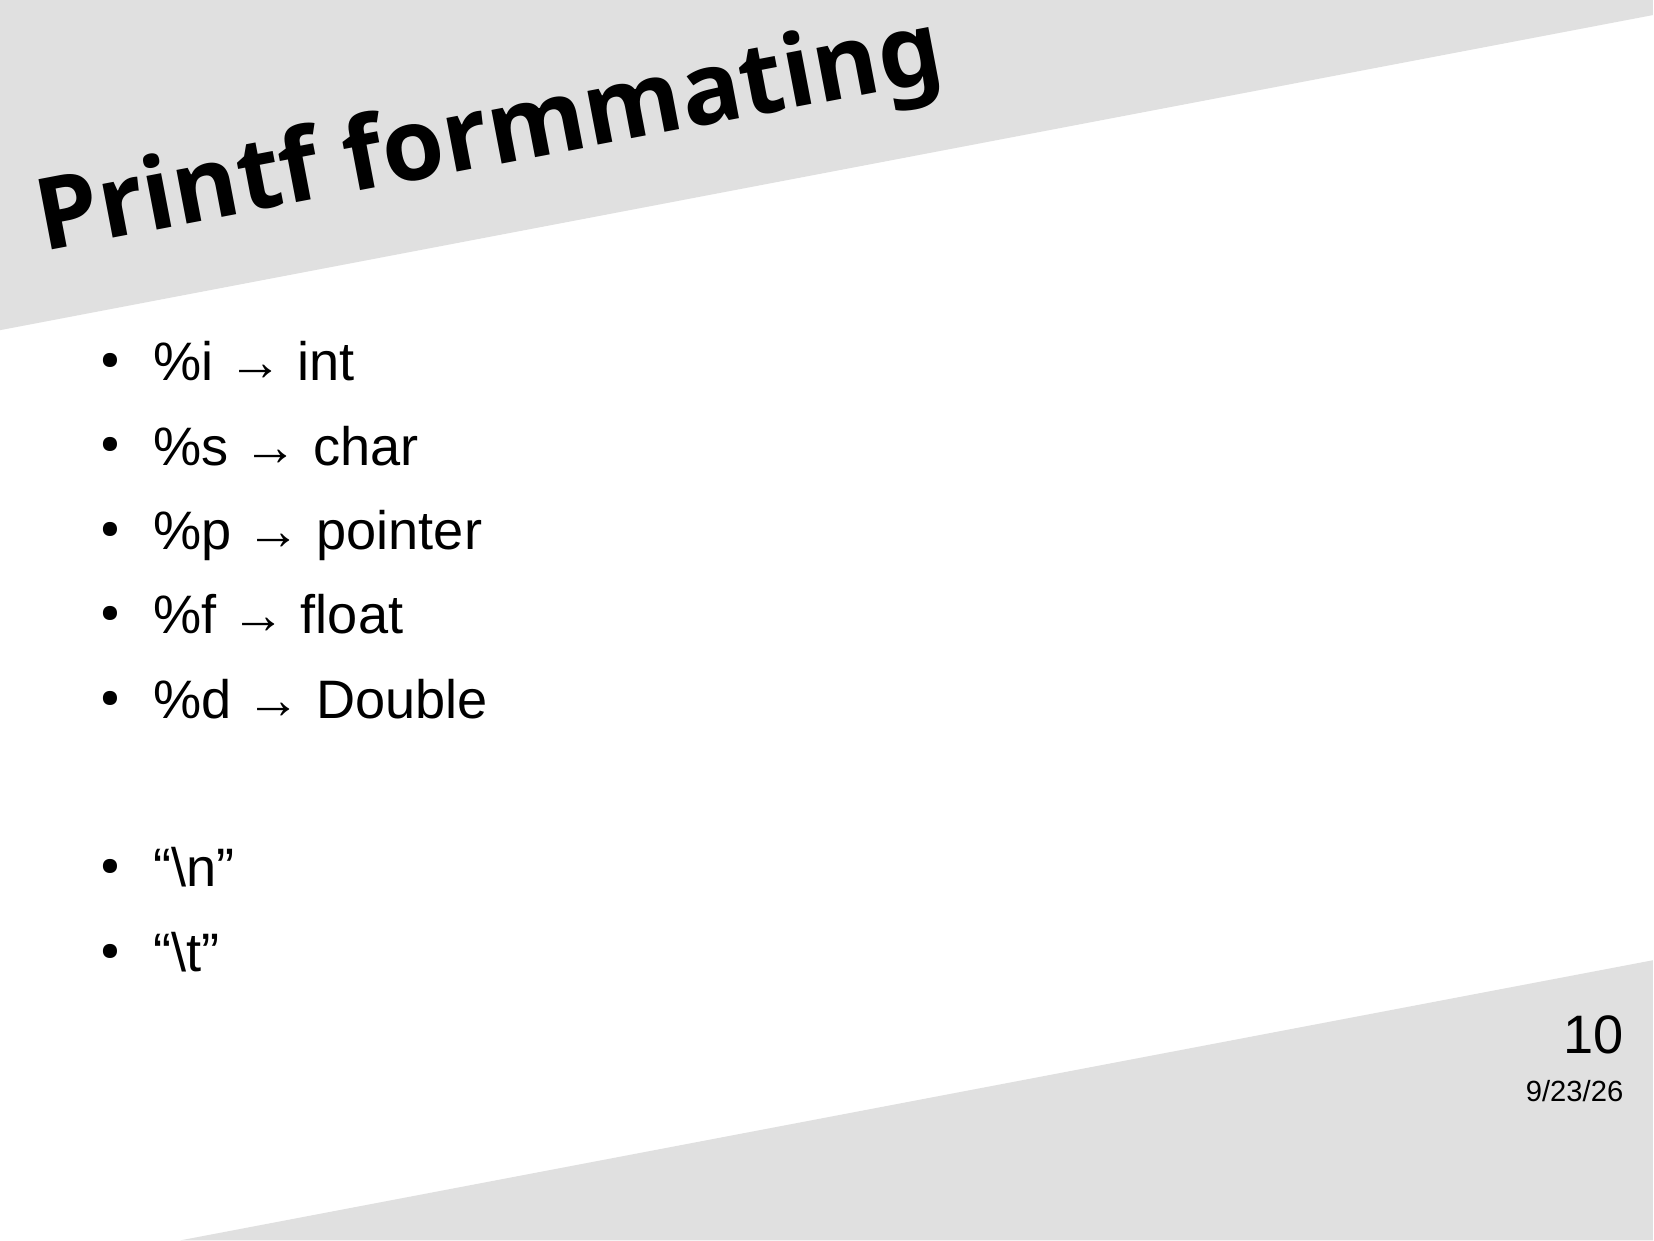

# Printf formmating
%i → int
%s → char
%p → pointer
%f → float
%d → Double
“\n”
“\t”
10